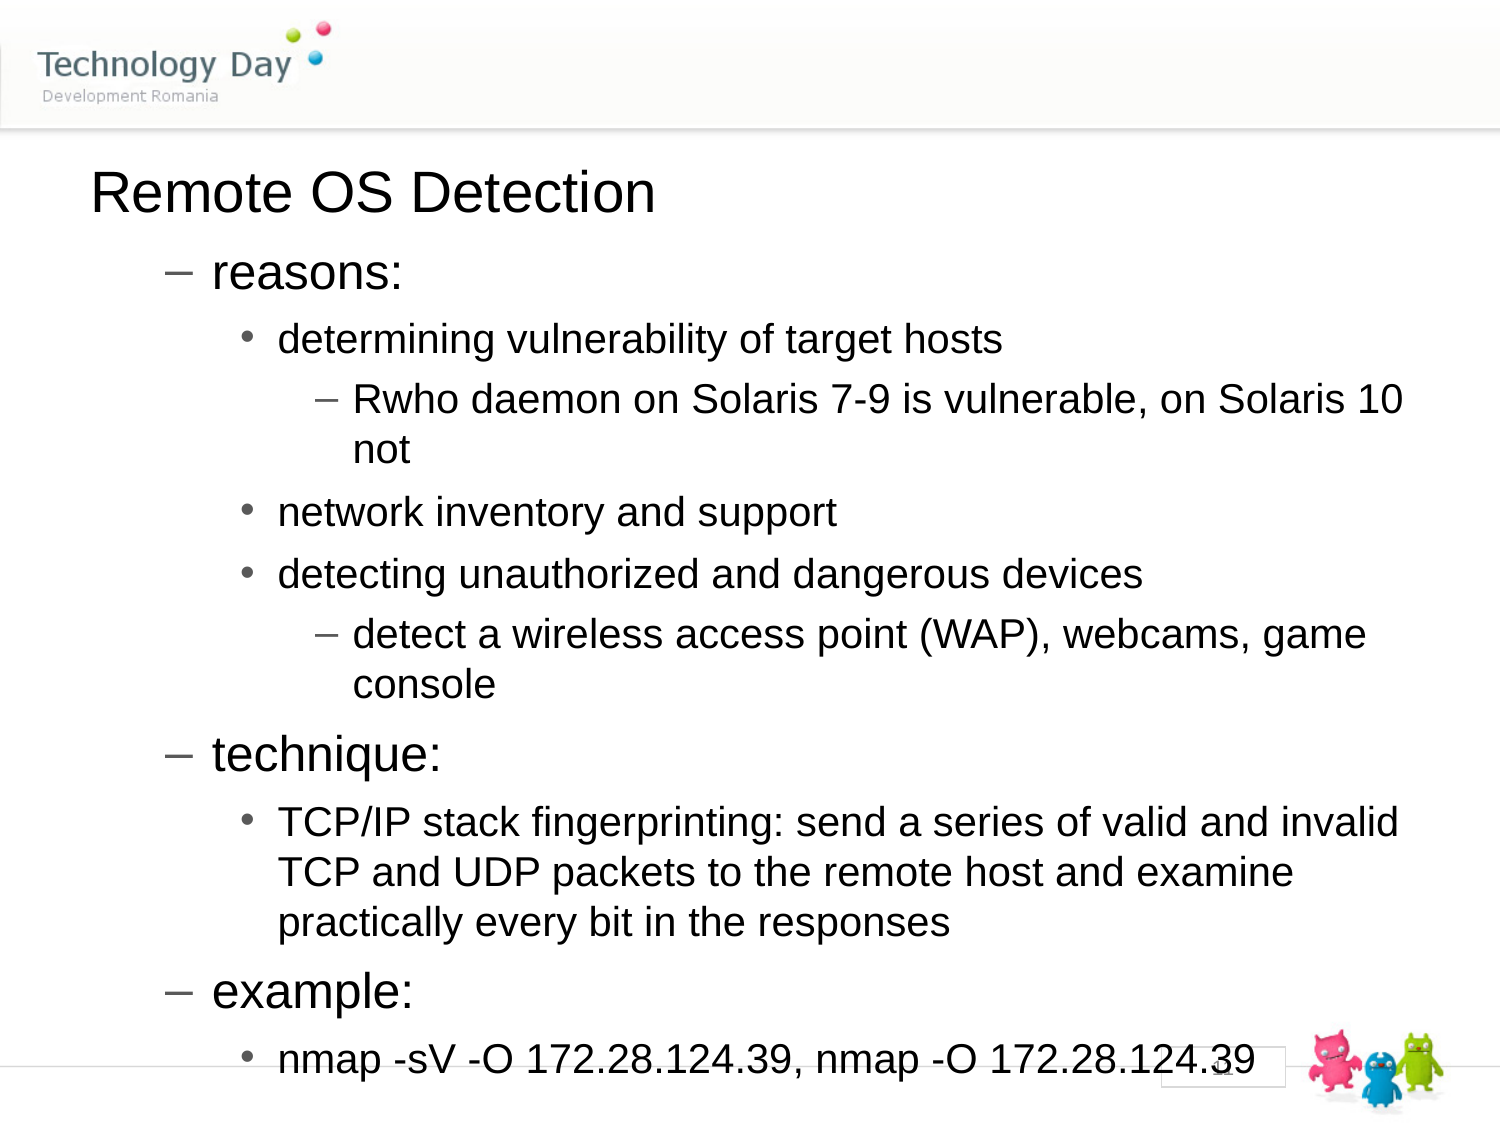

Remote OS Detection
reasons:
determining vulnerability of target hosts
Rwho daemon on Solaris 7-9 is vulnerable, on Solaris 10 not
network inventory and support
detecting unauthorized and dangerous devices
detect a wireless access point (WAP), webcams, game console
technique:
TCP/IP stack fingerprinting: send a series of valid and invalid TCP and UDP packets to the remote host and examine practically every bit in the responses
example:
nmap -sV -O 172.28.124.39, nmap -O 172.28.124.39
#